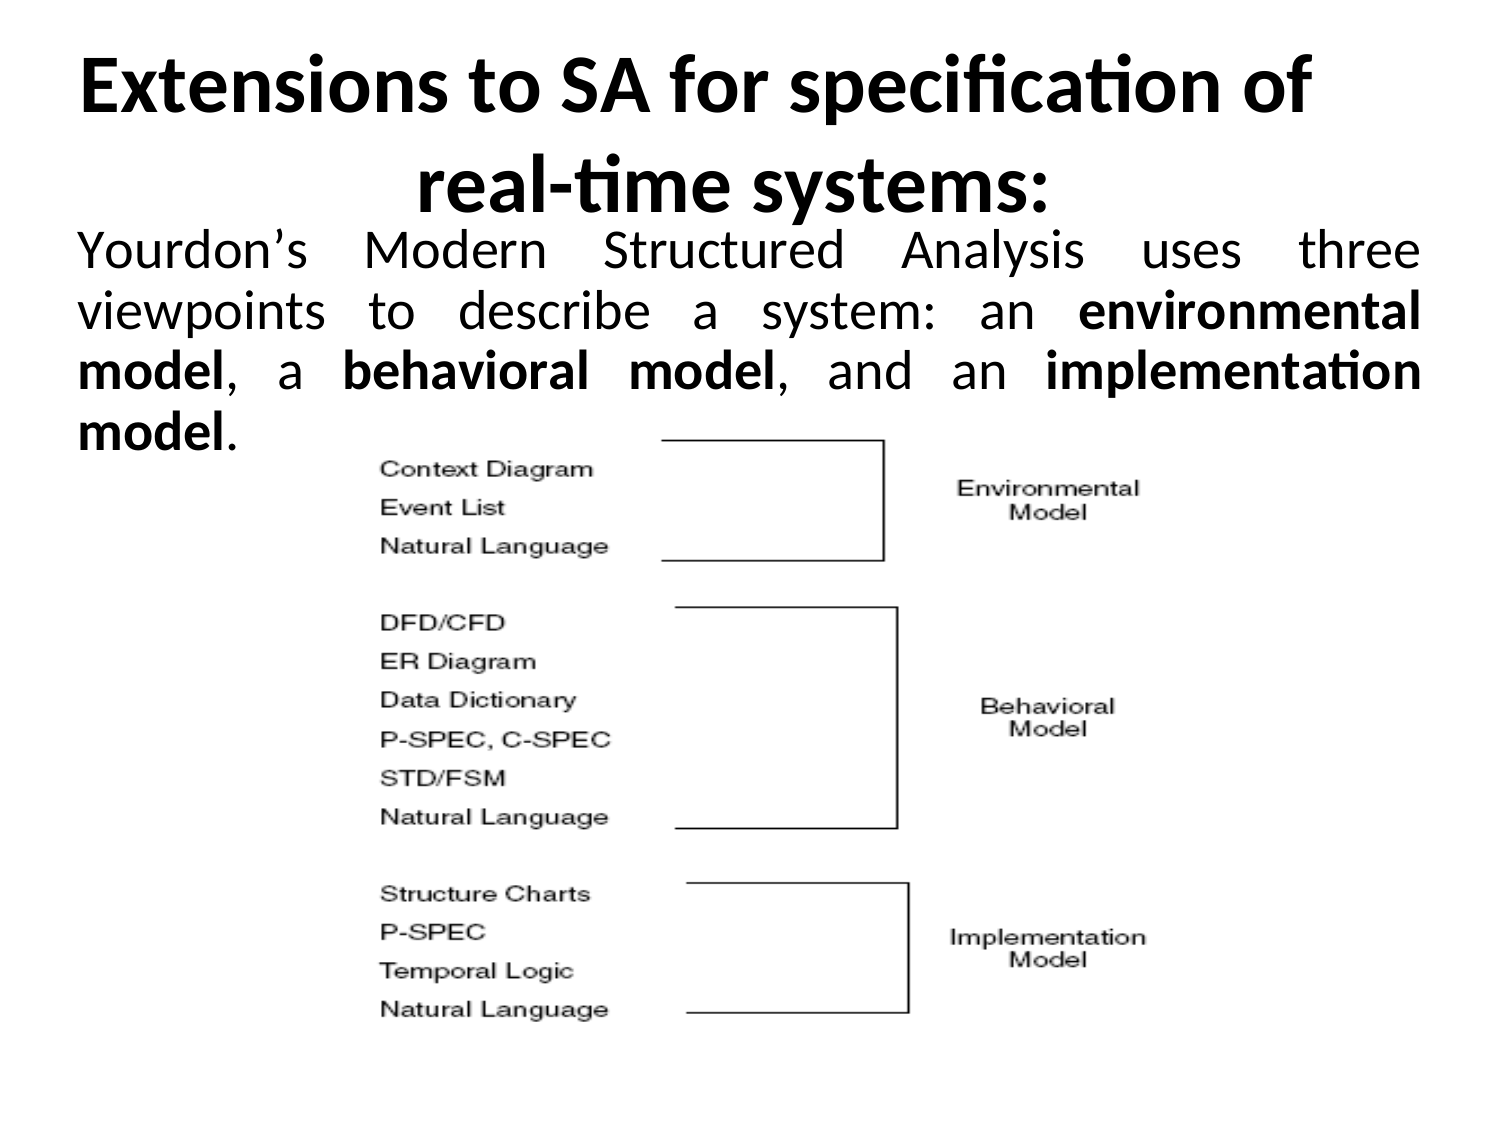

# Extensions to SA for specification of real-time systems:
Yourdon’s Modern Structured Analysis uses three viewpoints to describe a system: an environmental model, a behavioral model, and an implementation model.